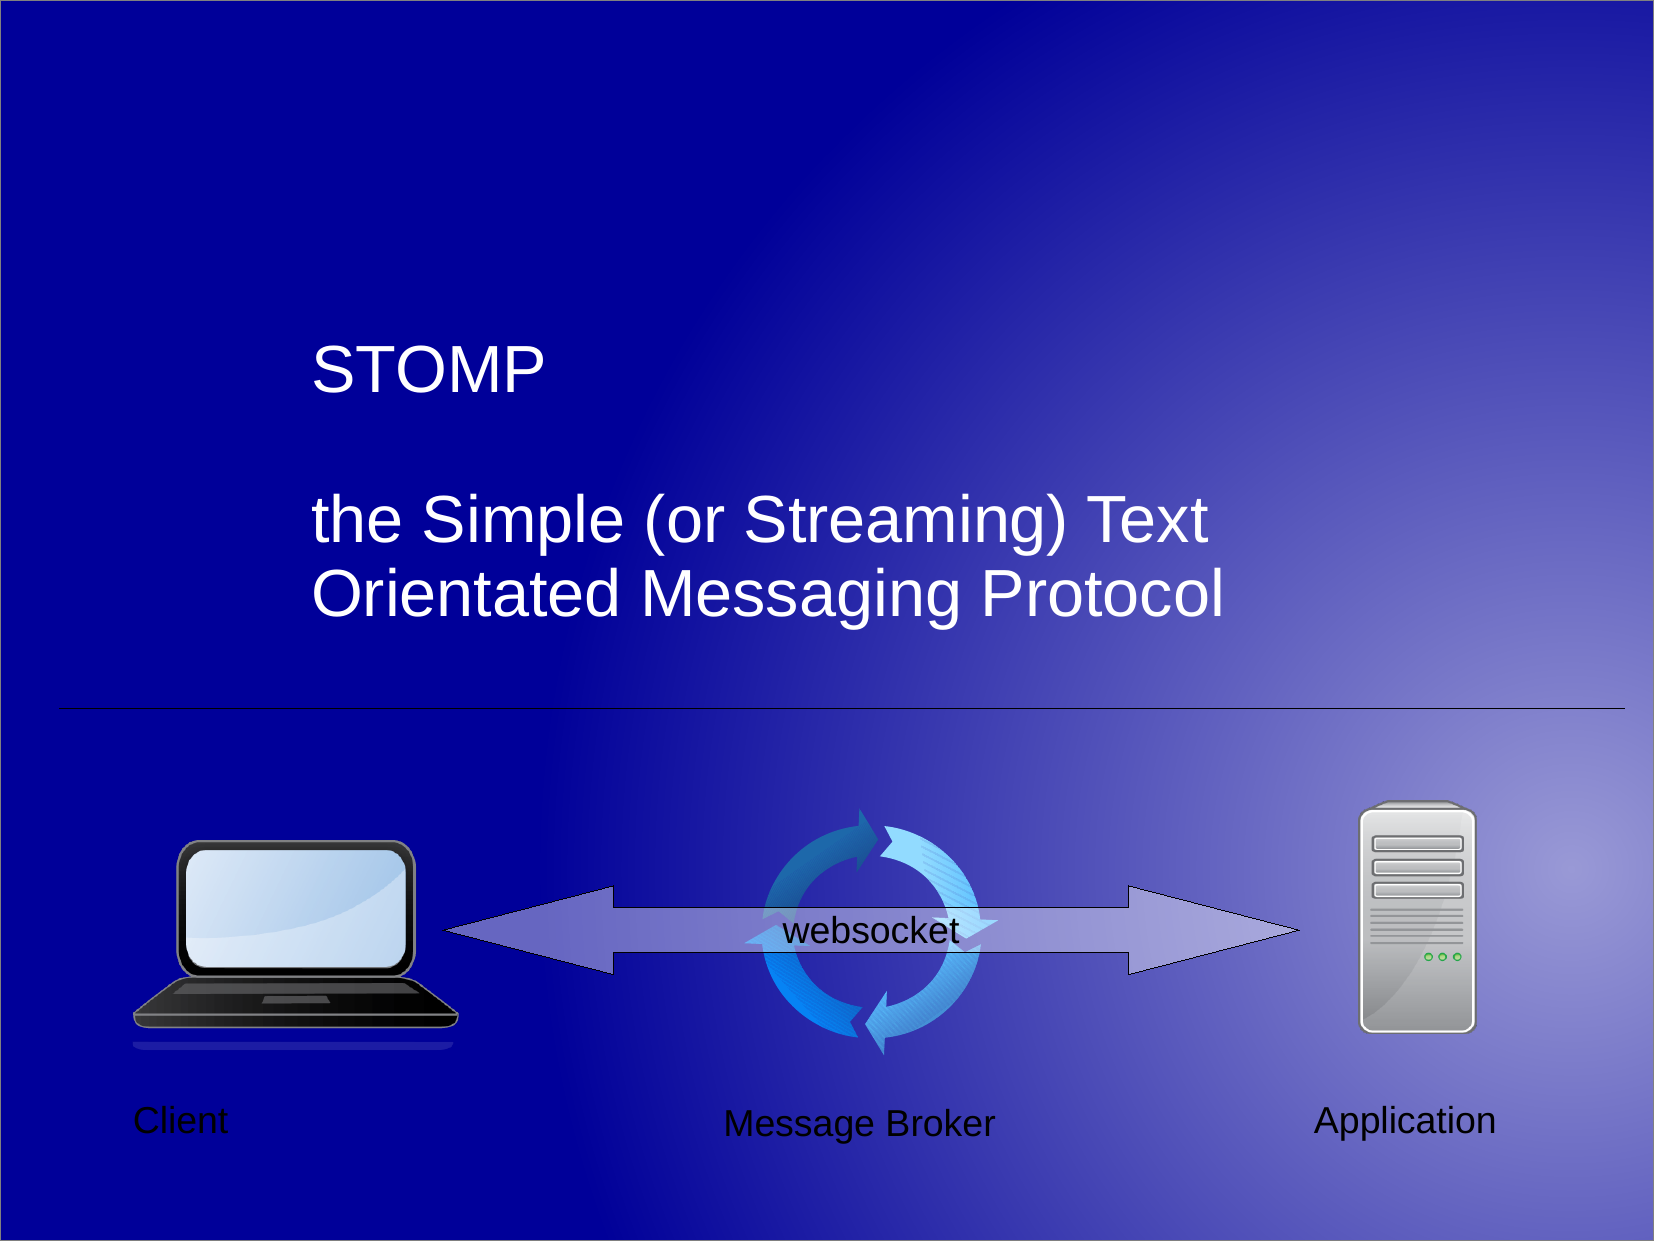

STOMP
the Simple (or Streaming) Text Orientated Messaging Protocol
websocket
Client
Application
Message Broker